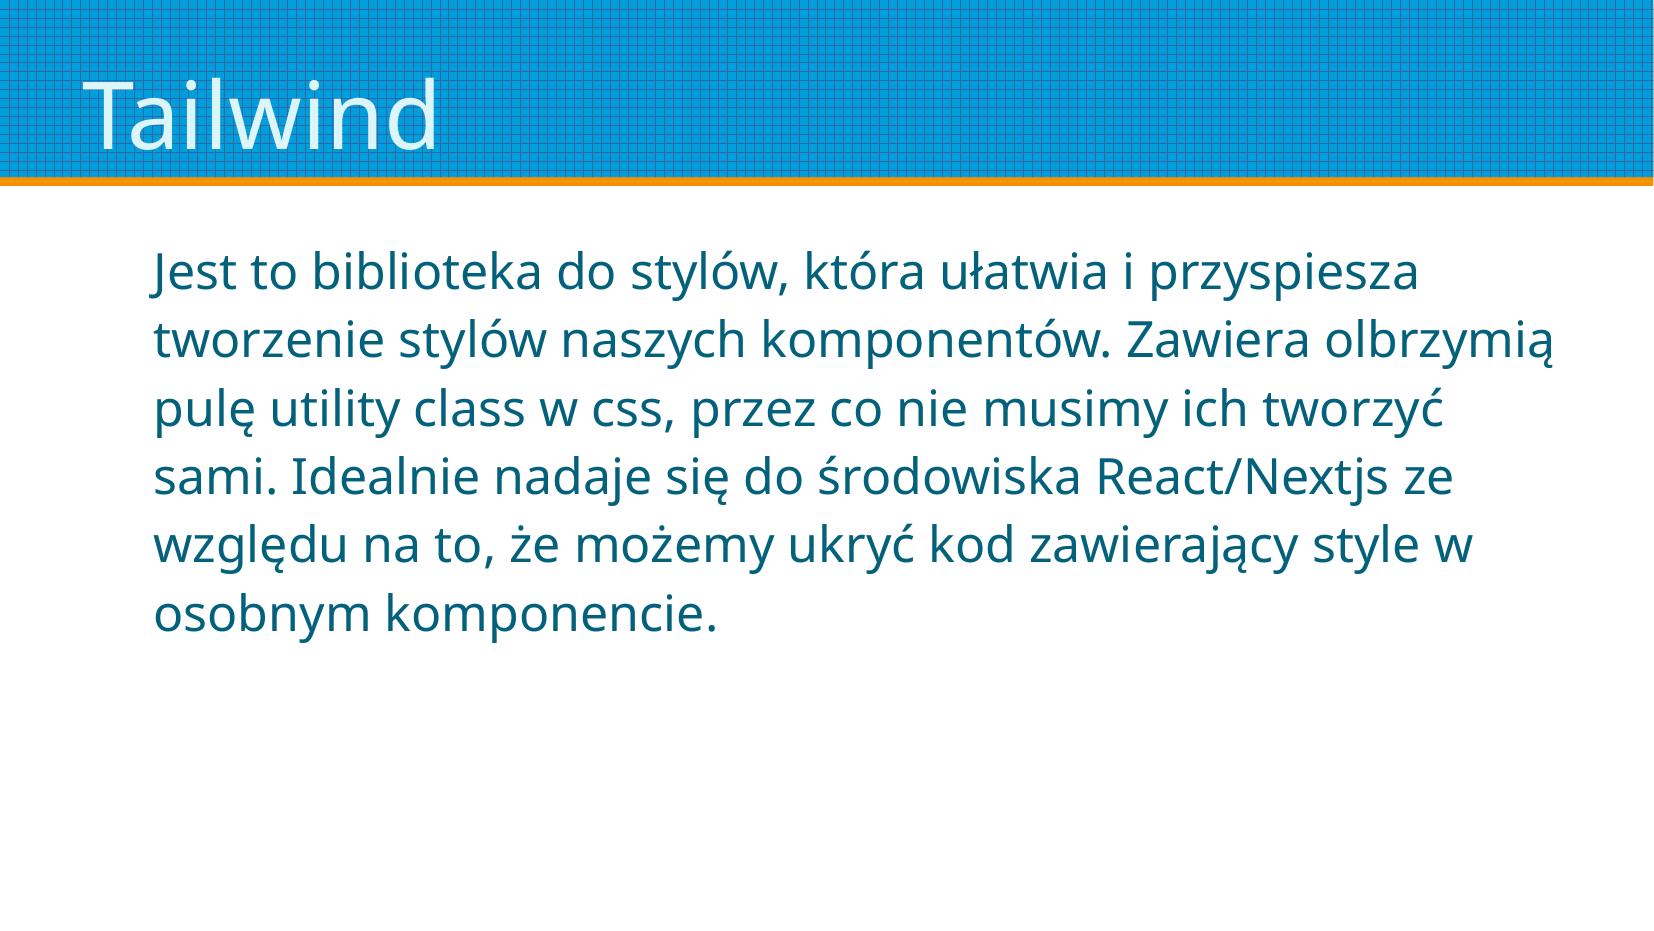

# Tailwind
Jest to biblioteka do stylów, która ułatwia i przyspiesza tworzenie stylów naszych komponentów. Zawiera olbrzymią pulę utility class w css, przez co nie musimy ich tworzyć sami. Idealnie nadaje się do środowiska React/Nextjs ze względu na to, że możemy ukryć kod zawierający style w osobnym komponencie.